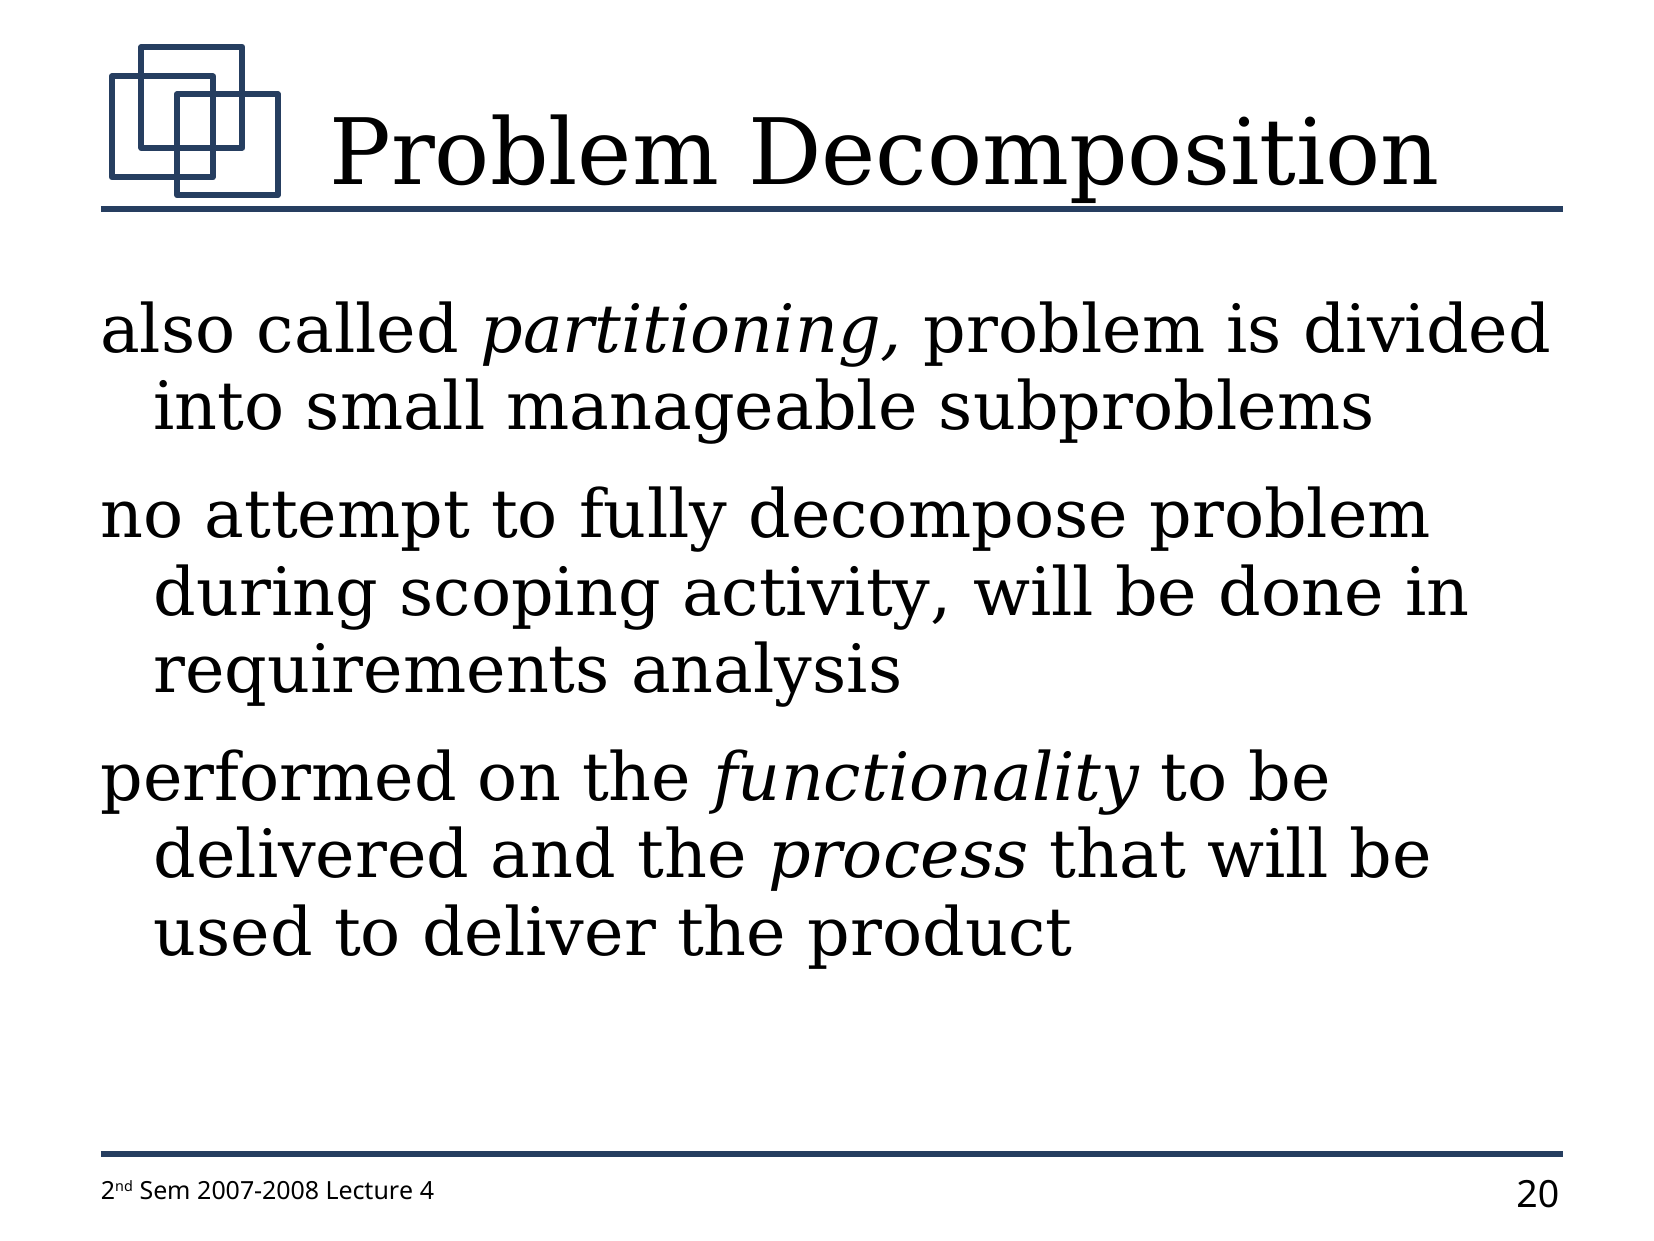

# Problem Decomposition
also called partitioning, problem is divided into small manageable subproblems
no attempt to fully decompose problem during scoping activity, will be done in requirements analysis
performed on the functionality to be delivered and the process that will be used to deliver the product